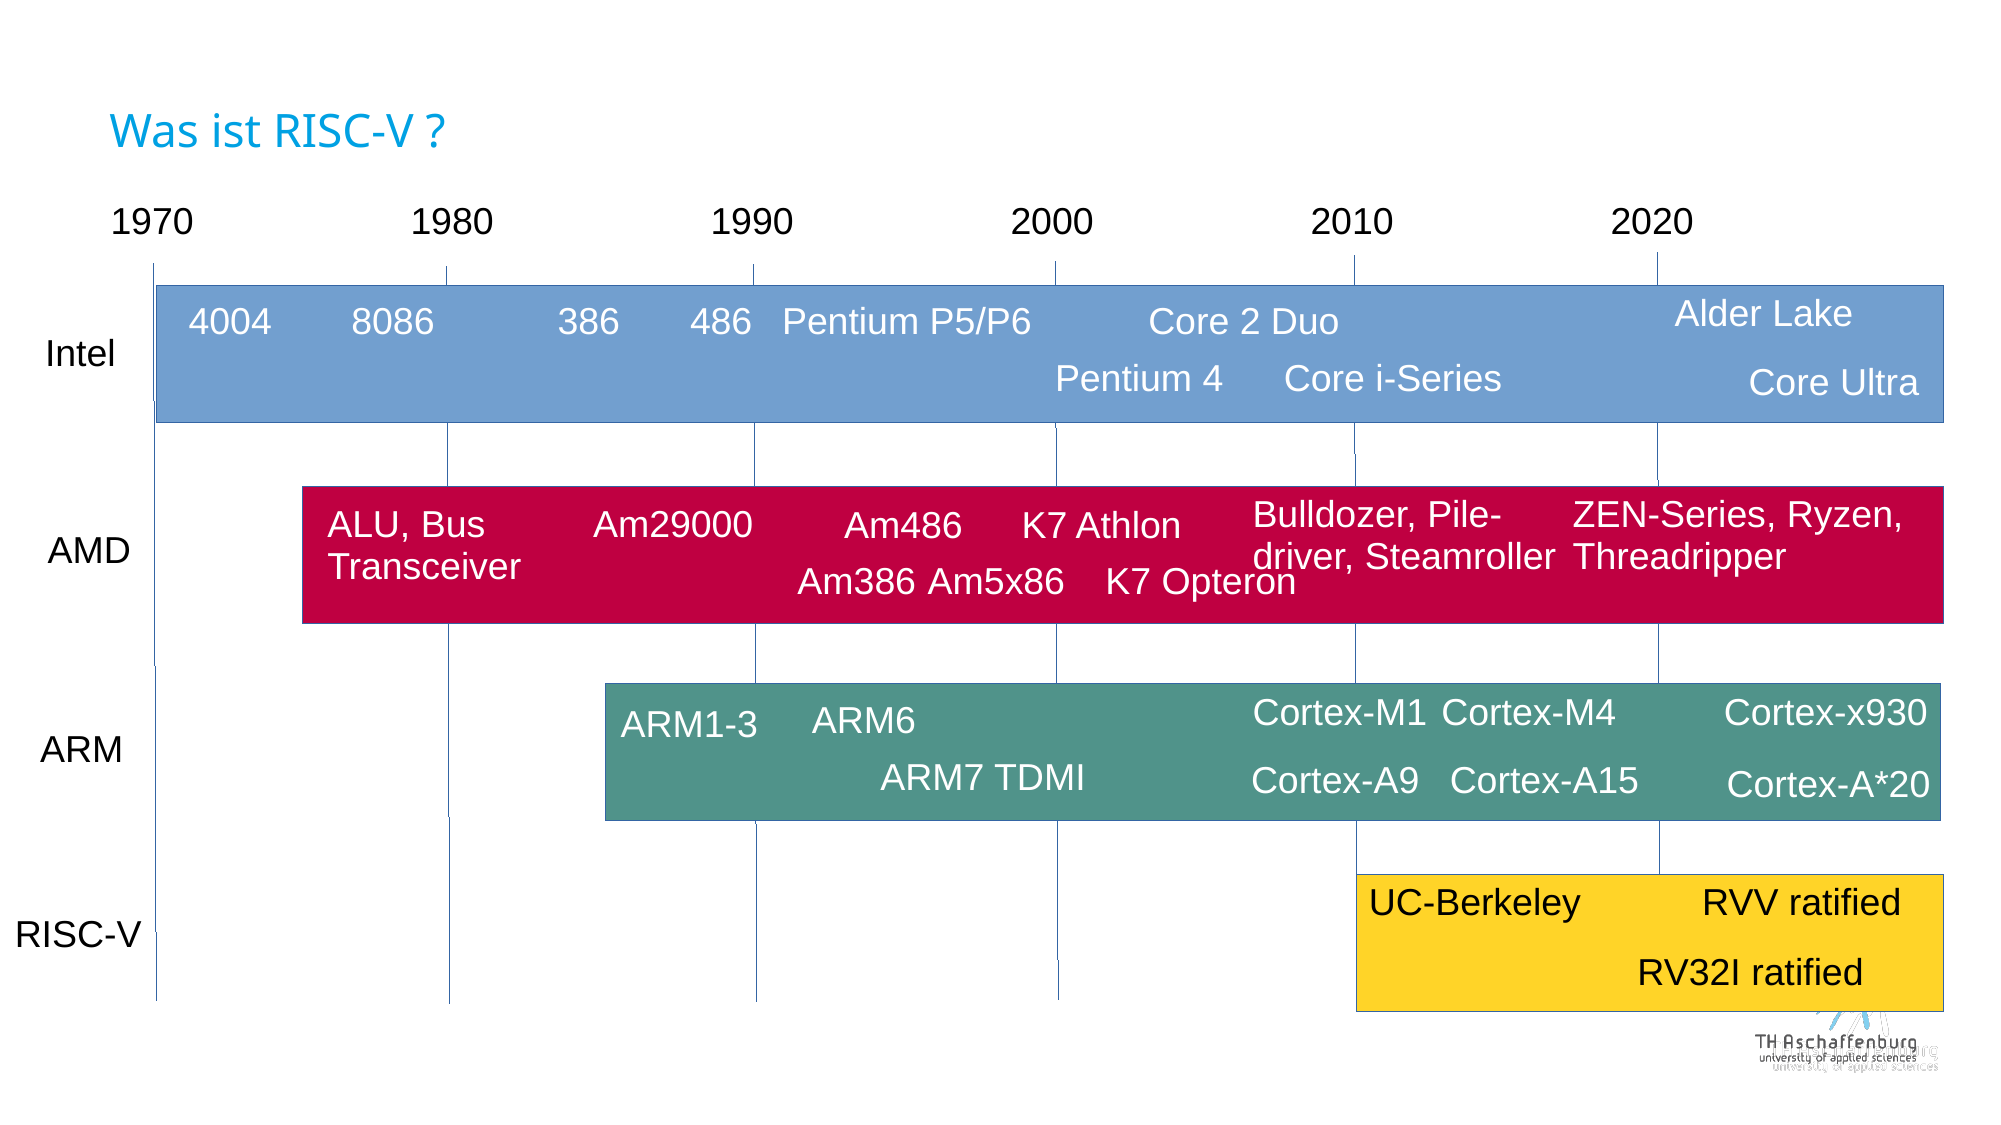

# Was ist RISC-V ?
1970		1980		1990		2000		2010		2020
Alder Lake
4004
8086
386
486
Pentium P5/P6
Core 2 Duo
Intel
Pentium 4
Core i-Series
Core Ultra
Bulldozer, Pile-driver, Steamroller
ZEN-Series, Ryzen, Threadripper
Am29000
ALU, Bus Transceiver
Am486
K7 Athlon
AMD
Am386
Am5x86
K7 Opteron
Cortex-M1
Cortex-M4
Cortex-x930
ARM6
ARM1-3
ARM
ARM7 TDMI
Cortex-A9
Cortex-A15
Cortex-A*20
UC-Berkeley
RVV ratified
RISC-V
RV32I ratified